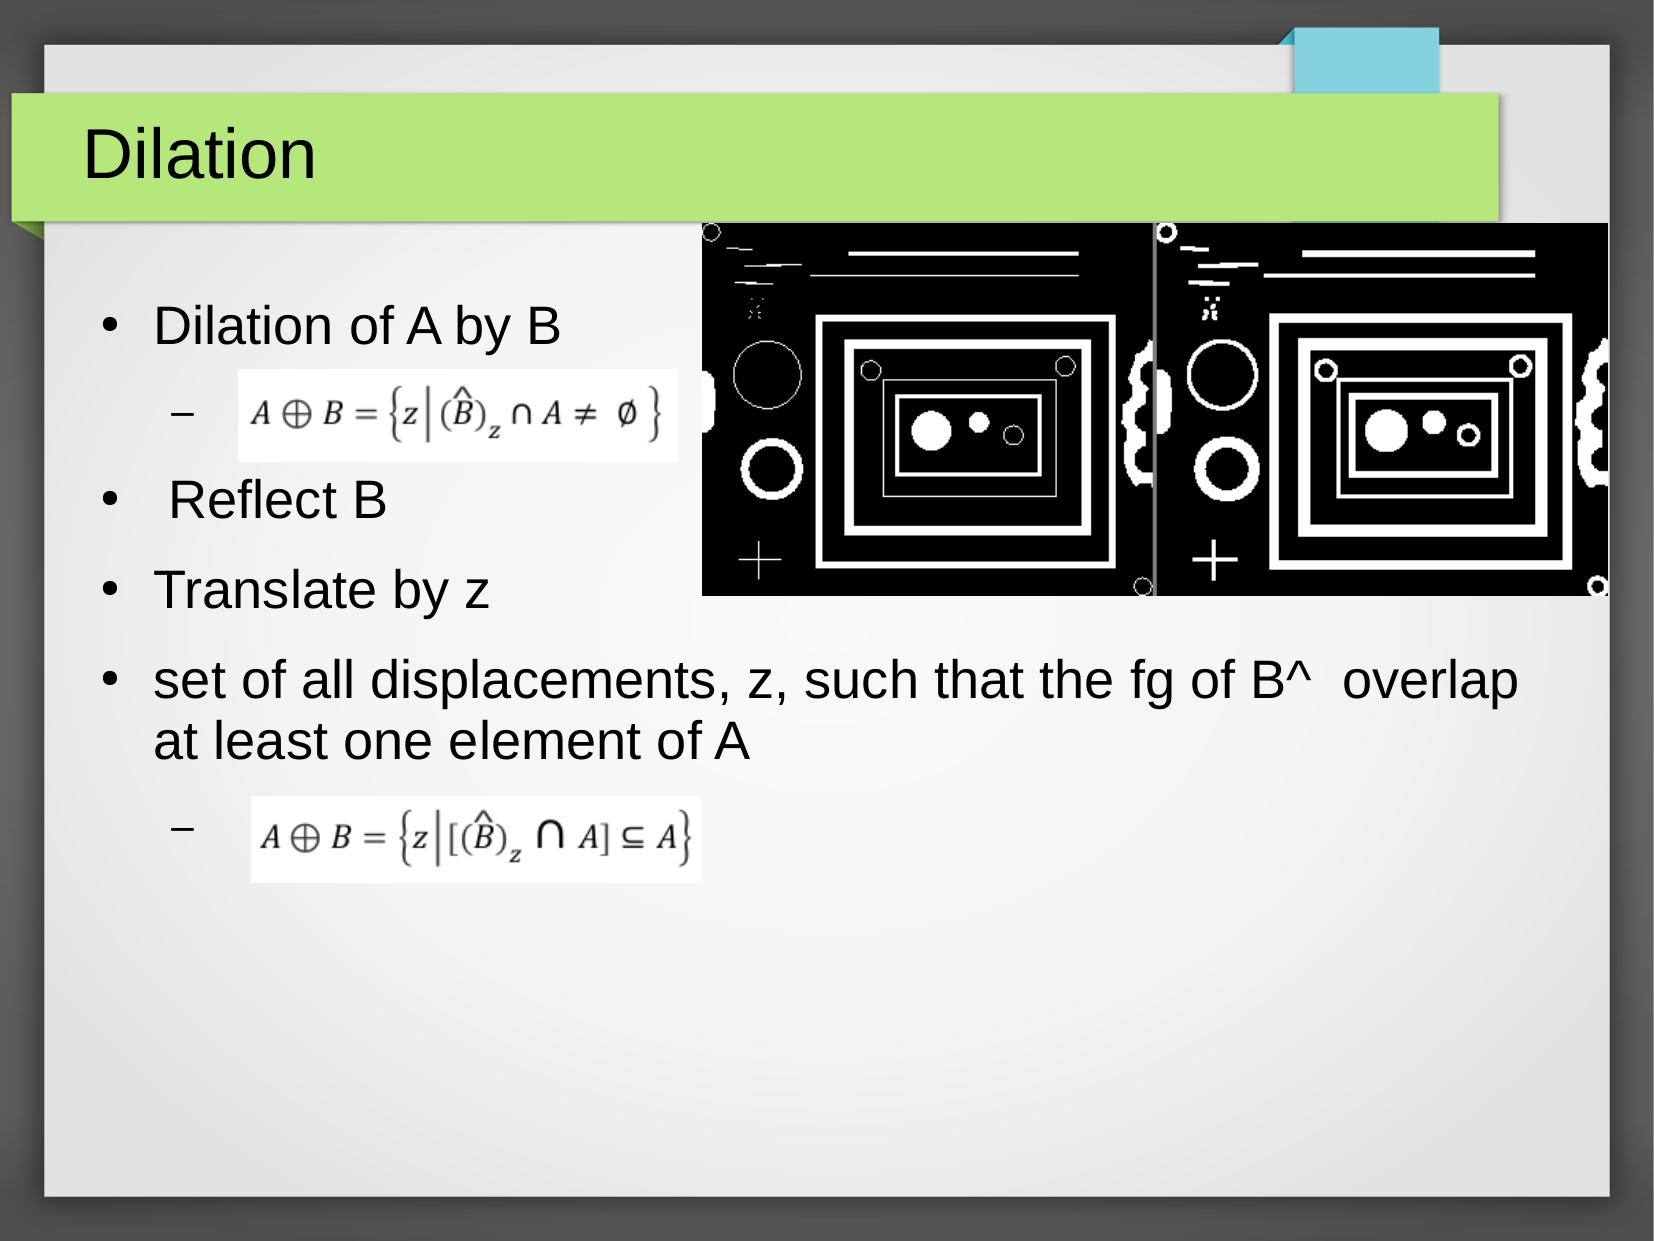

# Dilation
Dilation of A by B
 Reflect B
Translate by z
set of all displacements, z, such that the fg of B^ overlap at least one element of A